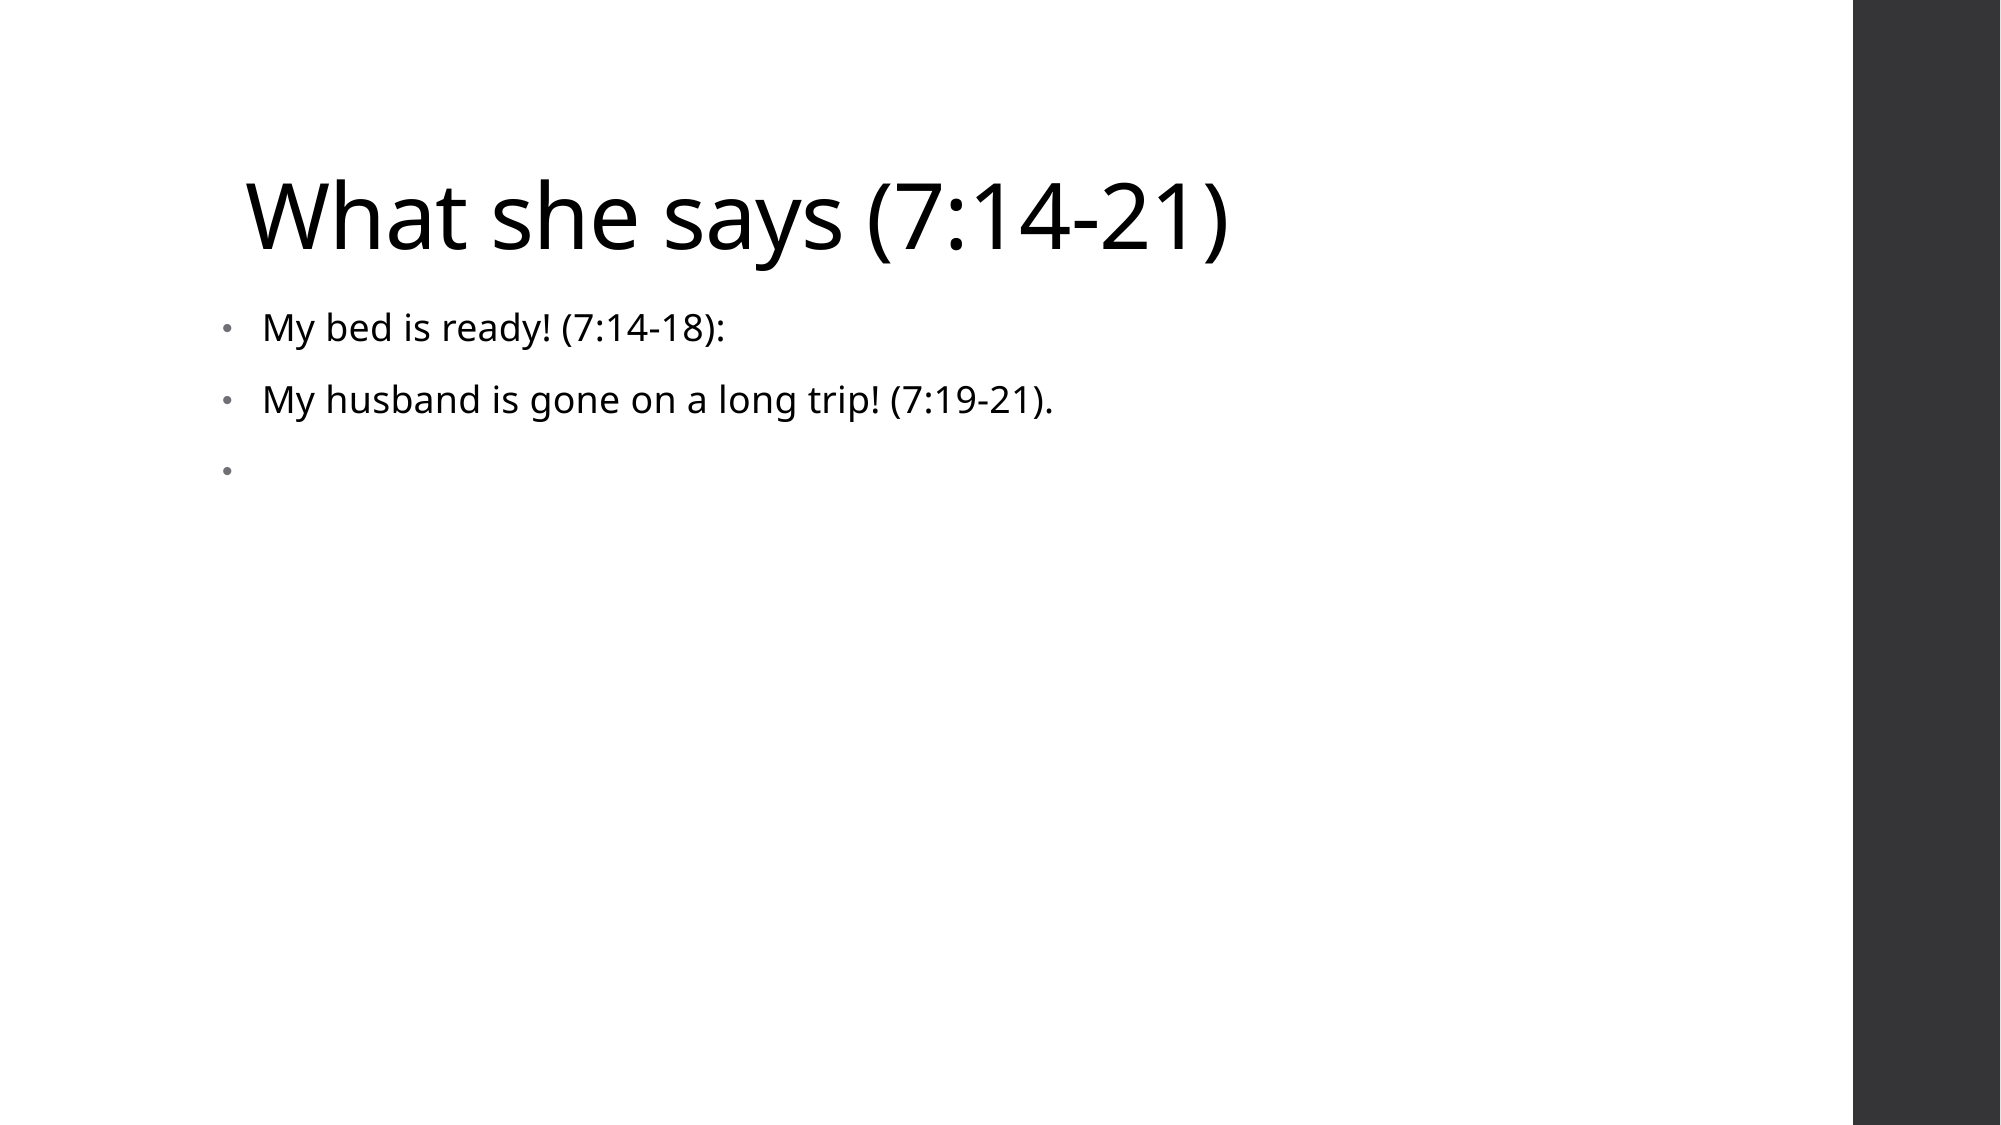

# What she says (7:14-21)
 My bed is ready! (7:14-18):
 My husband is gone on a long trip! (7:19-21).